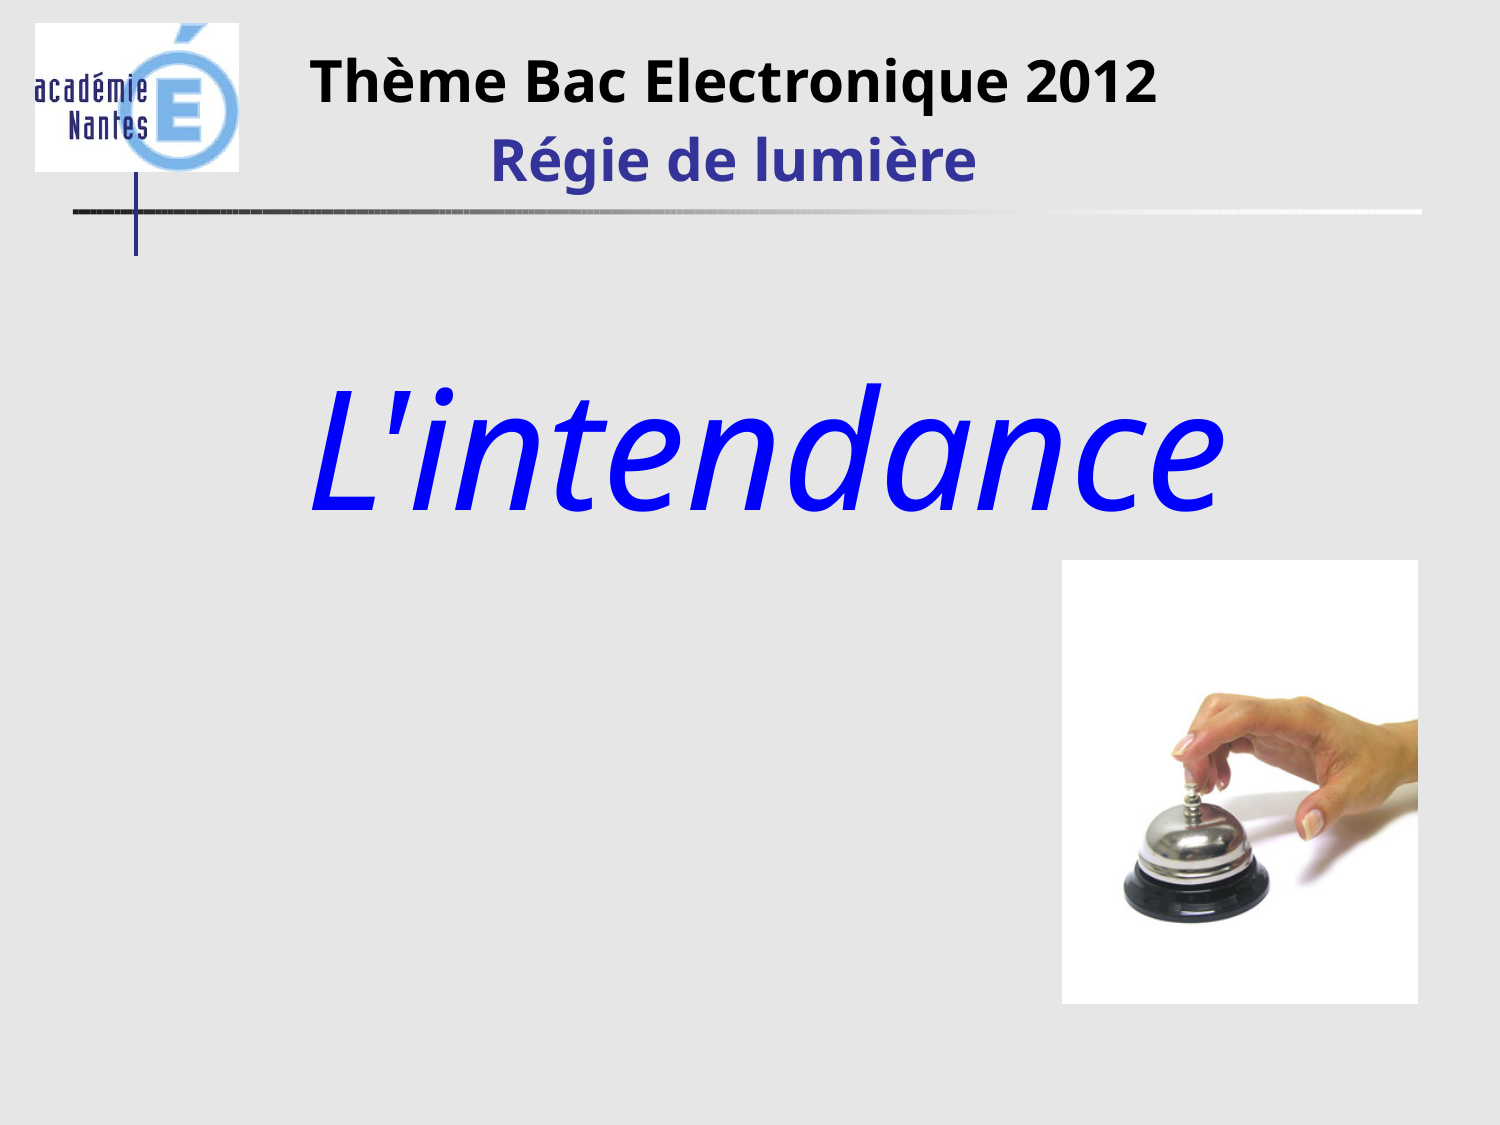

Thème Bac Electronique 2012
Régie de lumière
L'intendance